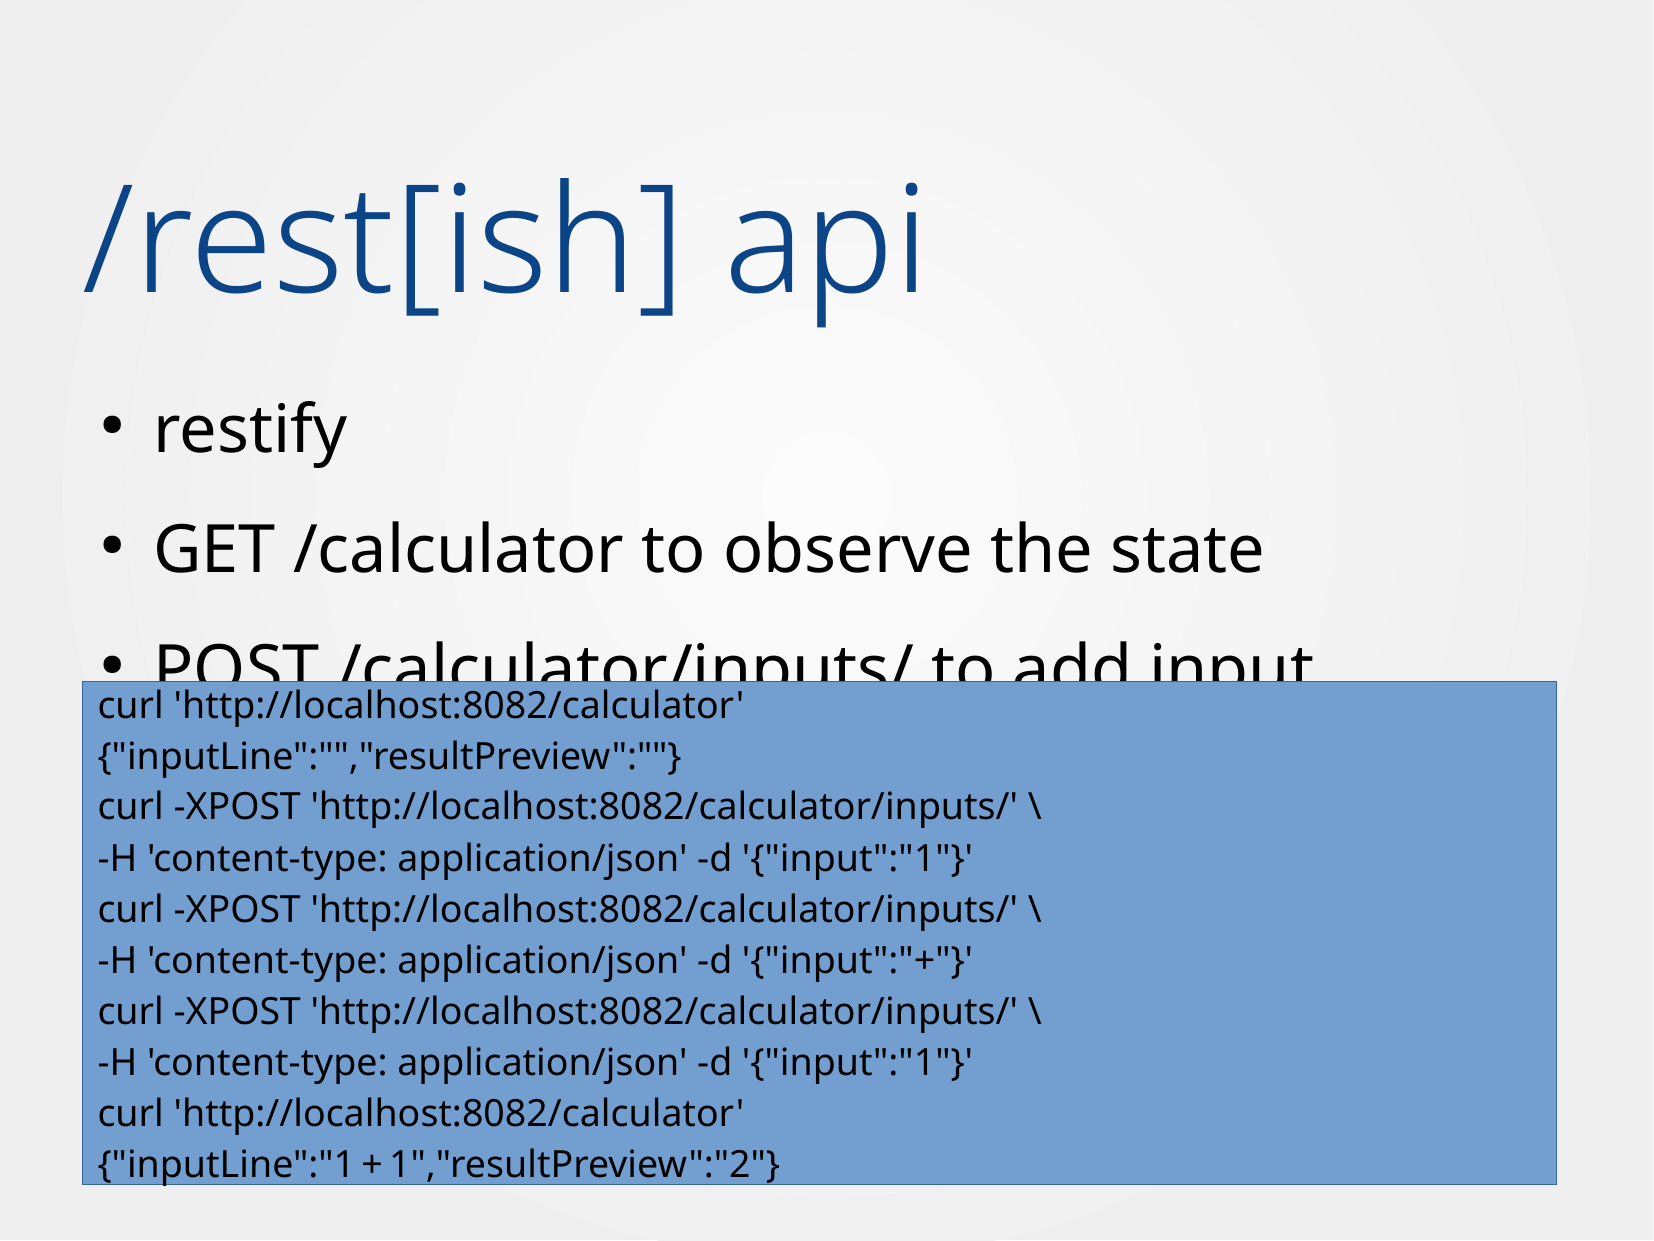

# /rest[ish] api
restify
GET /calculator to observe the state
POST /calculator/inputs/ to add input
curl 'http://localhost:8082/calculator'
{"inputLine":"","resultPreview":""}
curl -XPOST 'http://localhost:8082/calculator/inputs/' \
-H 'content-type: application/json' -d '{"input":"1"}'
curl -XPOST 'http://localhost:8082/calculator/inputs/' \
-H 'content-type: application/json' -d '{"input":"+"}'
curl -XPOST 'http://localhost:8082/calculator/inputs/' \
-H 'content-type: application/json' -d '{"input":"1"}'
curl 'http://localhost:8082/calculator'
{"inputLine":"1 + 1","resultPreview":"2"}